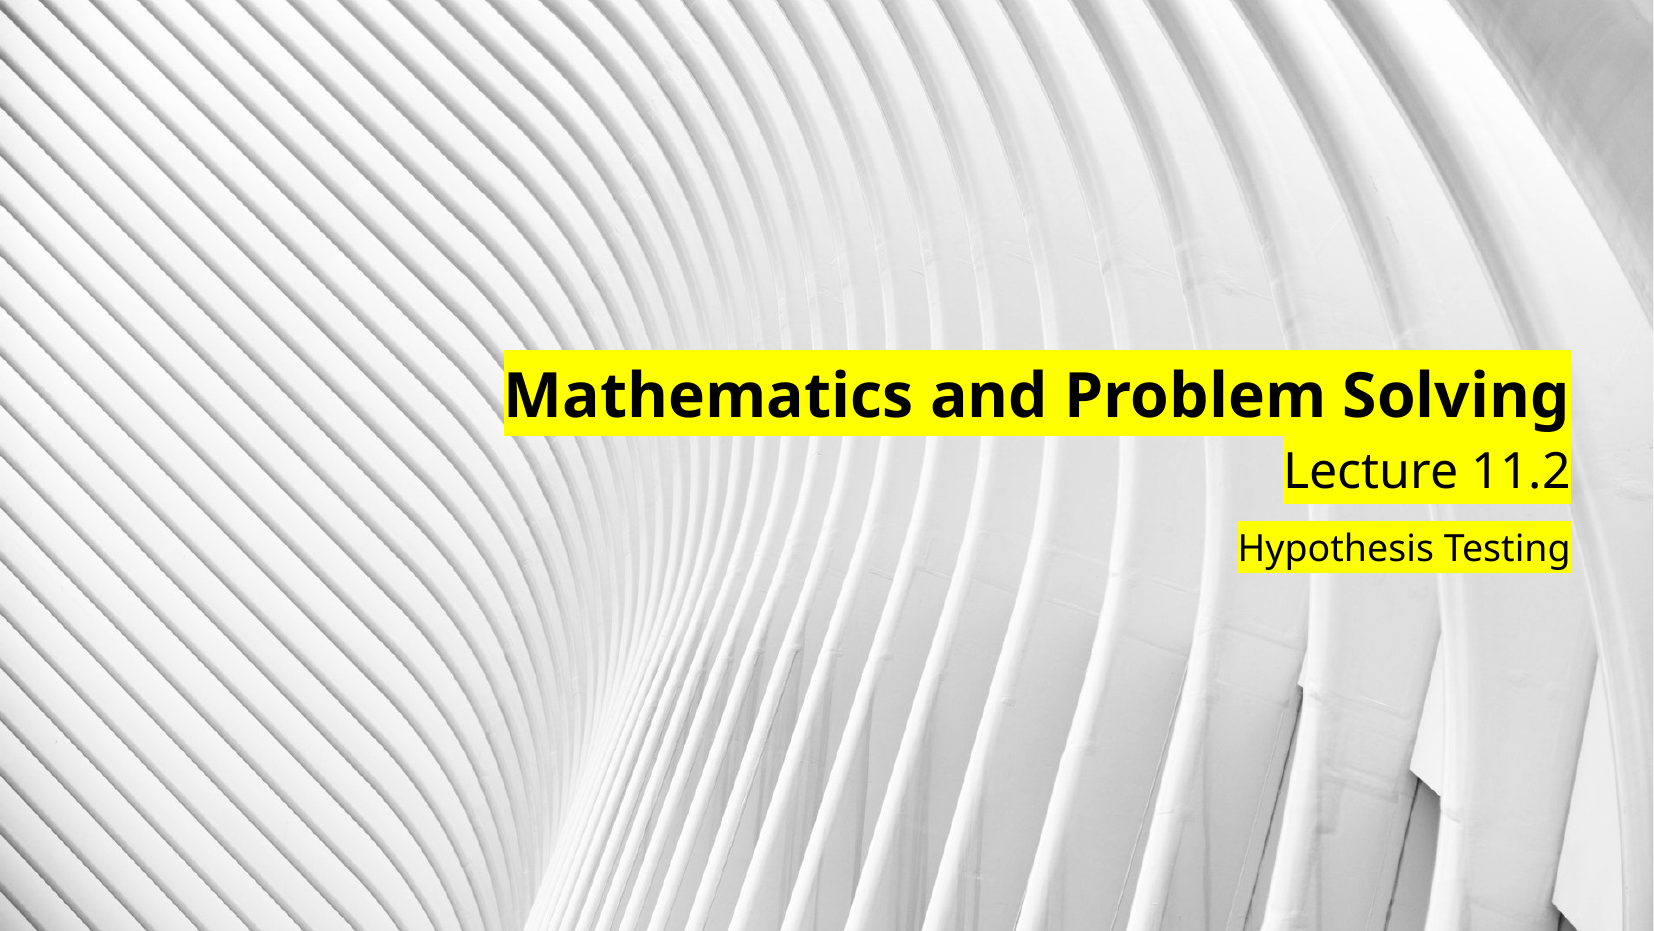

#
Mathematics and Problem Solving
Lecture 11.2
Hypothesis Testing